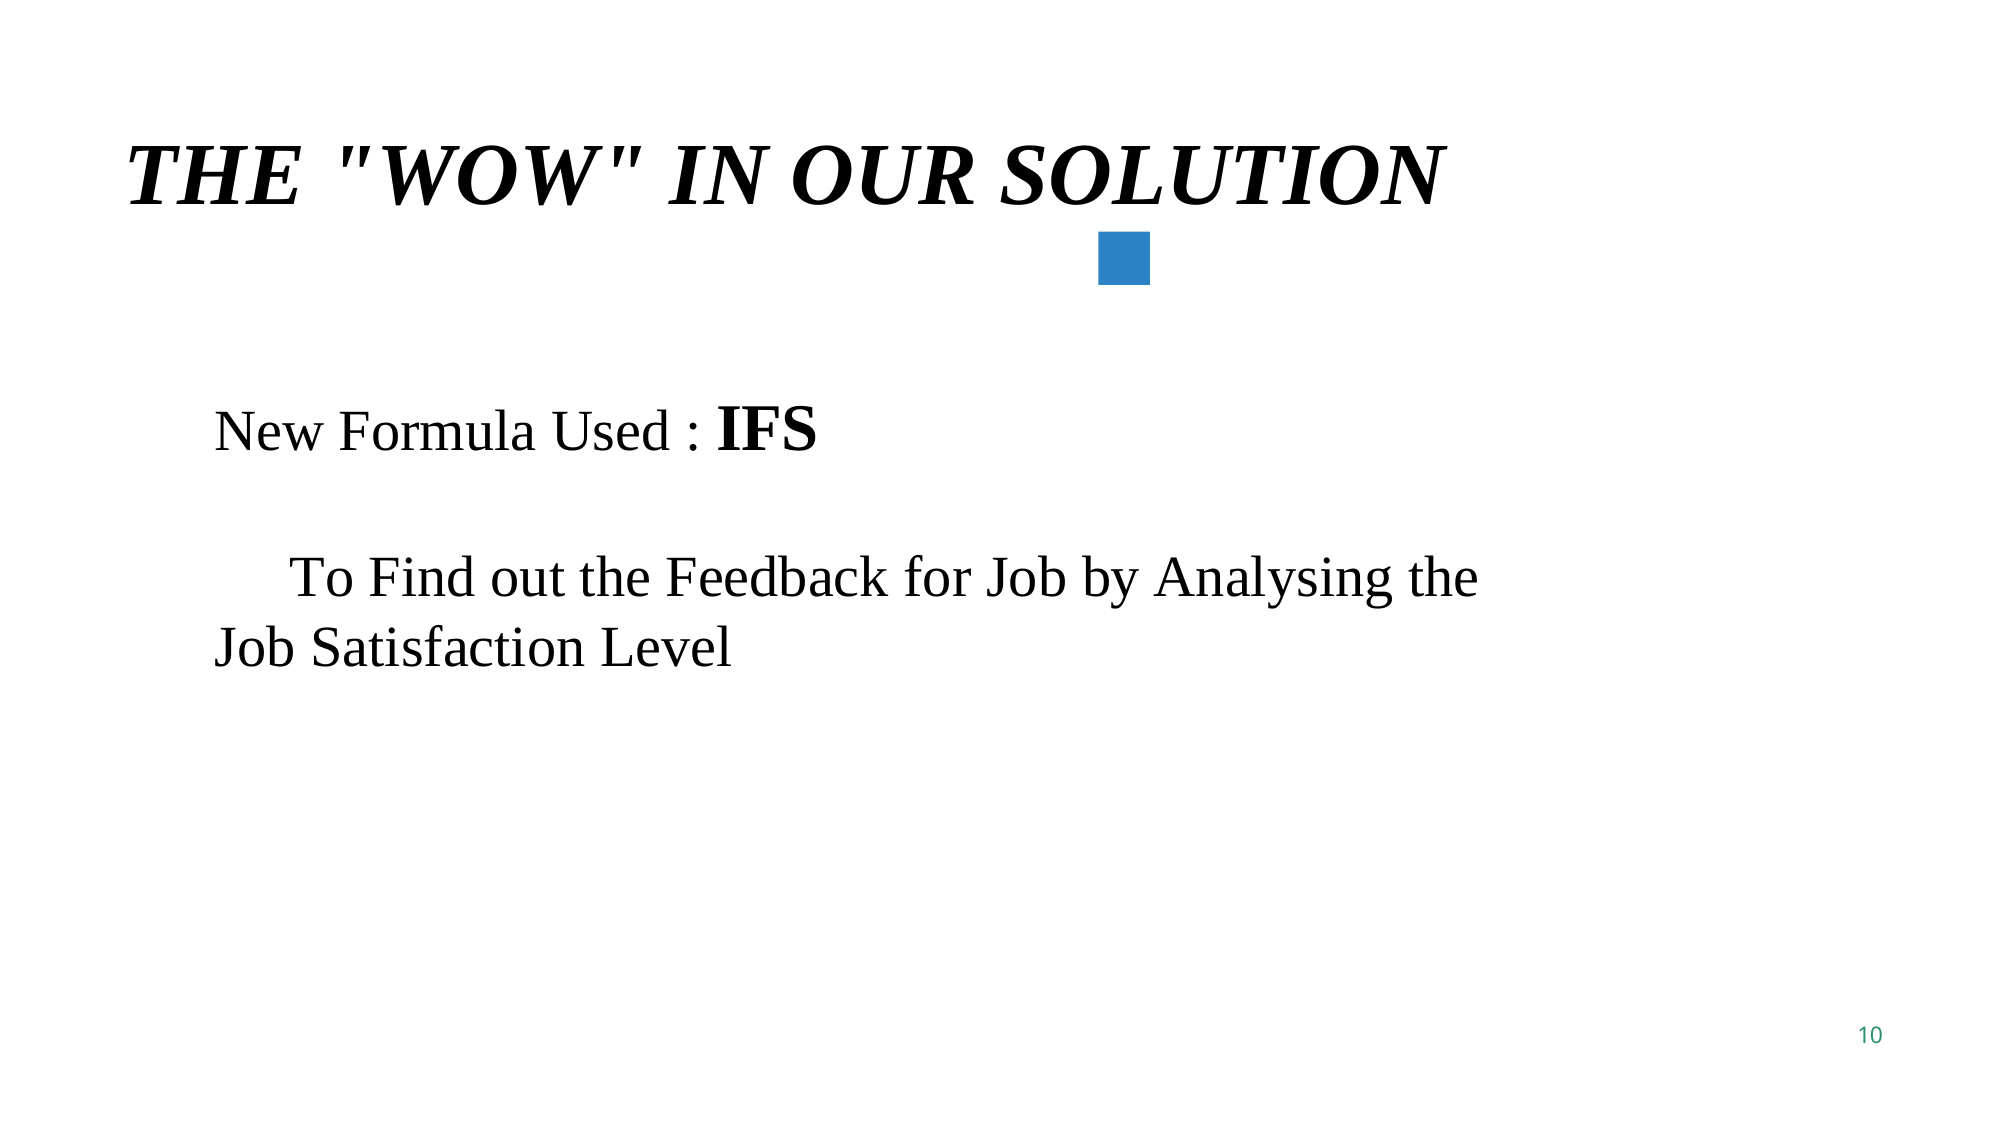

# THE "WOW" IN OUR SOLUTION
New Formula Used : IFS
	To Find out the Feedback for Job by Analysing the Job Satisfaction Level